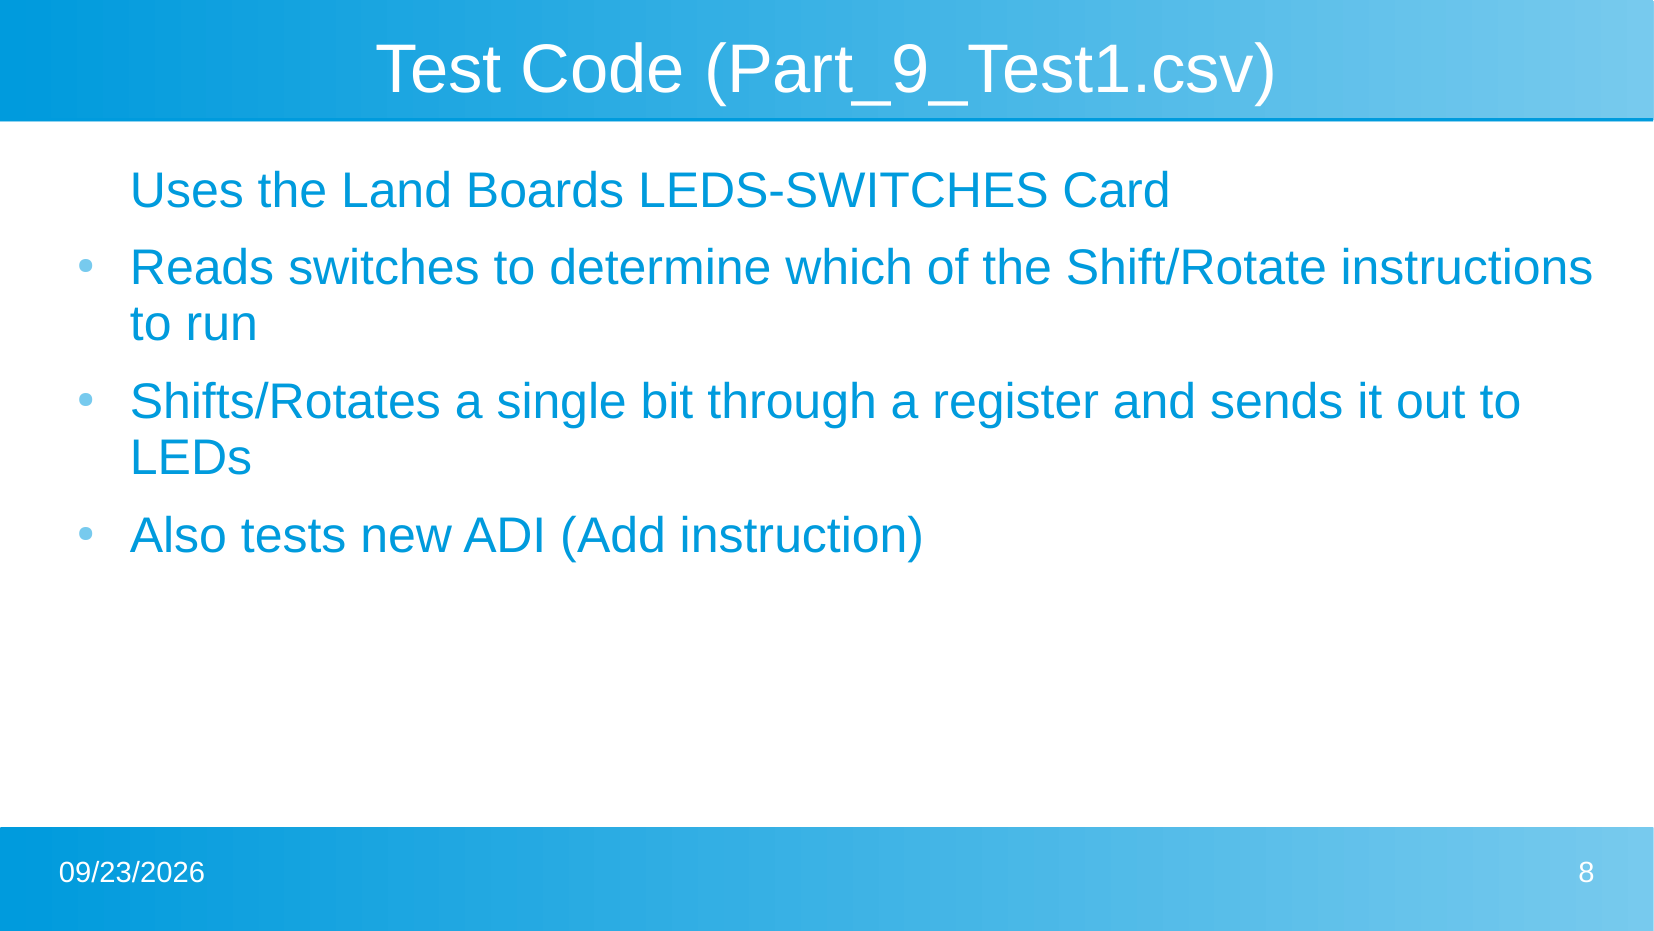

# Test Code (Part_9_Test1.csv)
Uses the Land Boards LEDS-SWITCHES Card
Reads switches to determine which of the Shift/Rotate instructions to run
Shifts/Rotates a single bit through a register and sends it out to LEDs
Also tests new ADI (Add instruction)
8